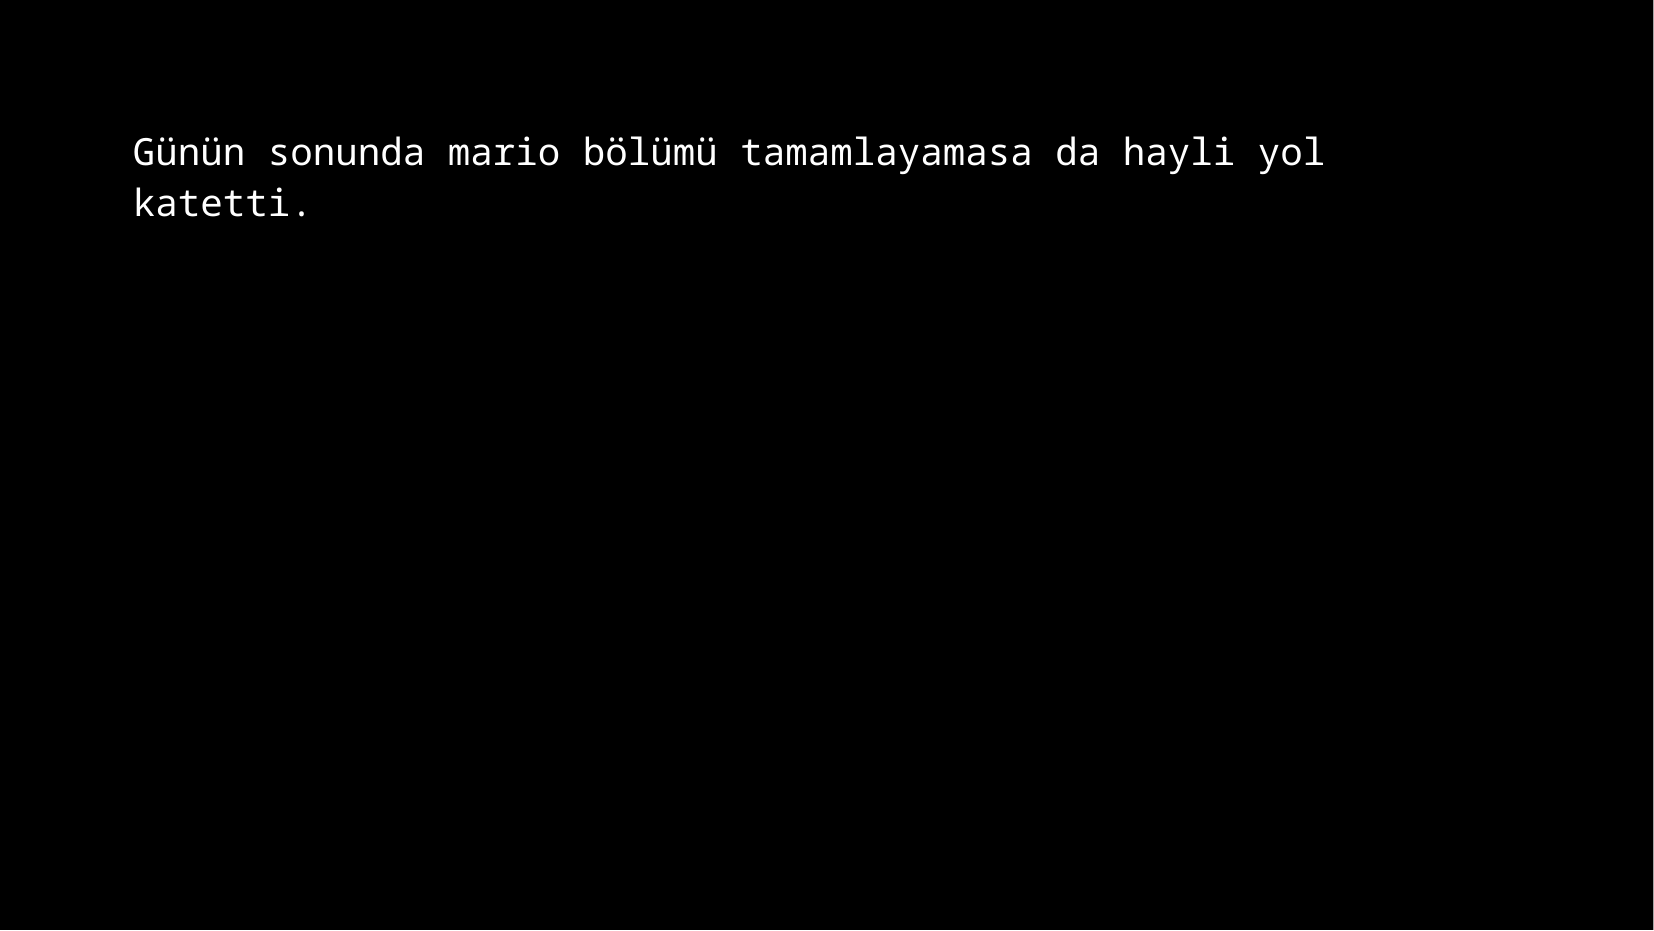

Günün sonunda mario bölümü tamamlayamasa da hayli yol katetti.